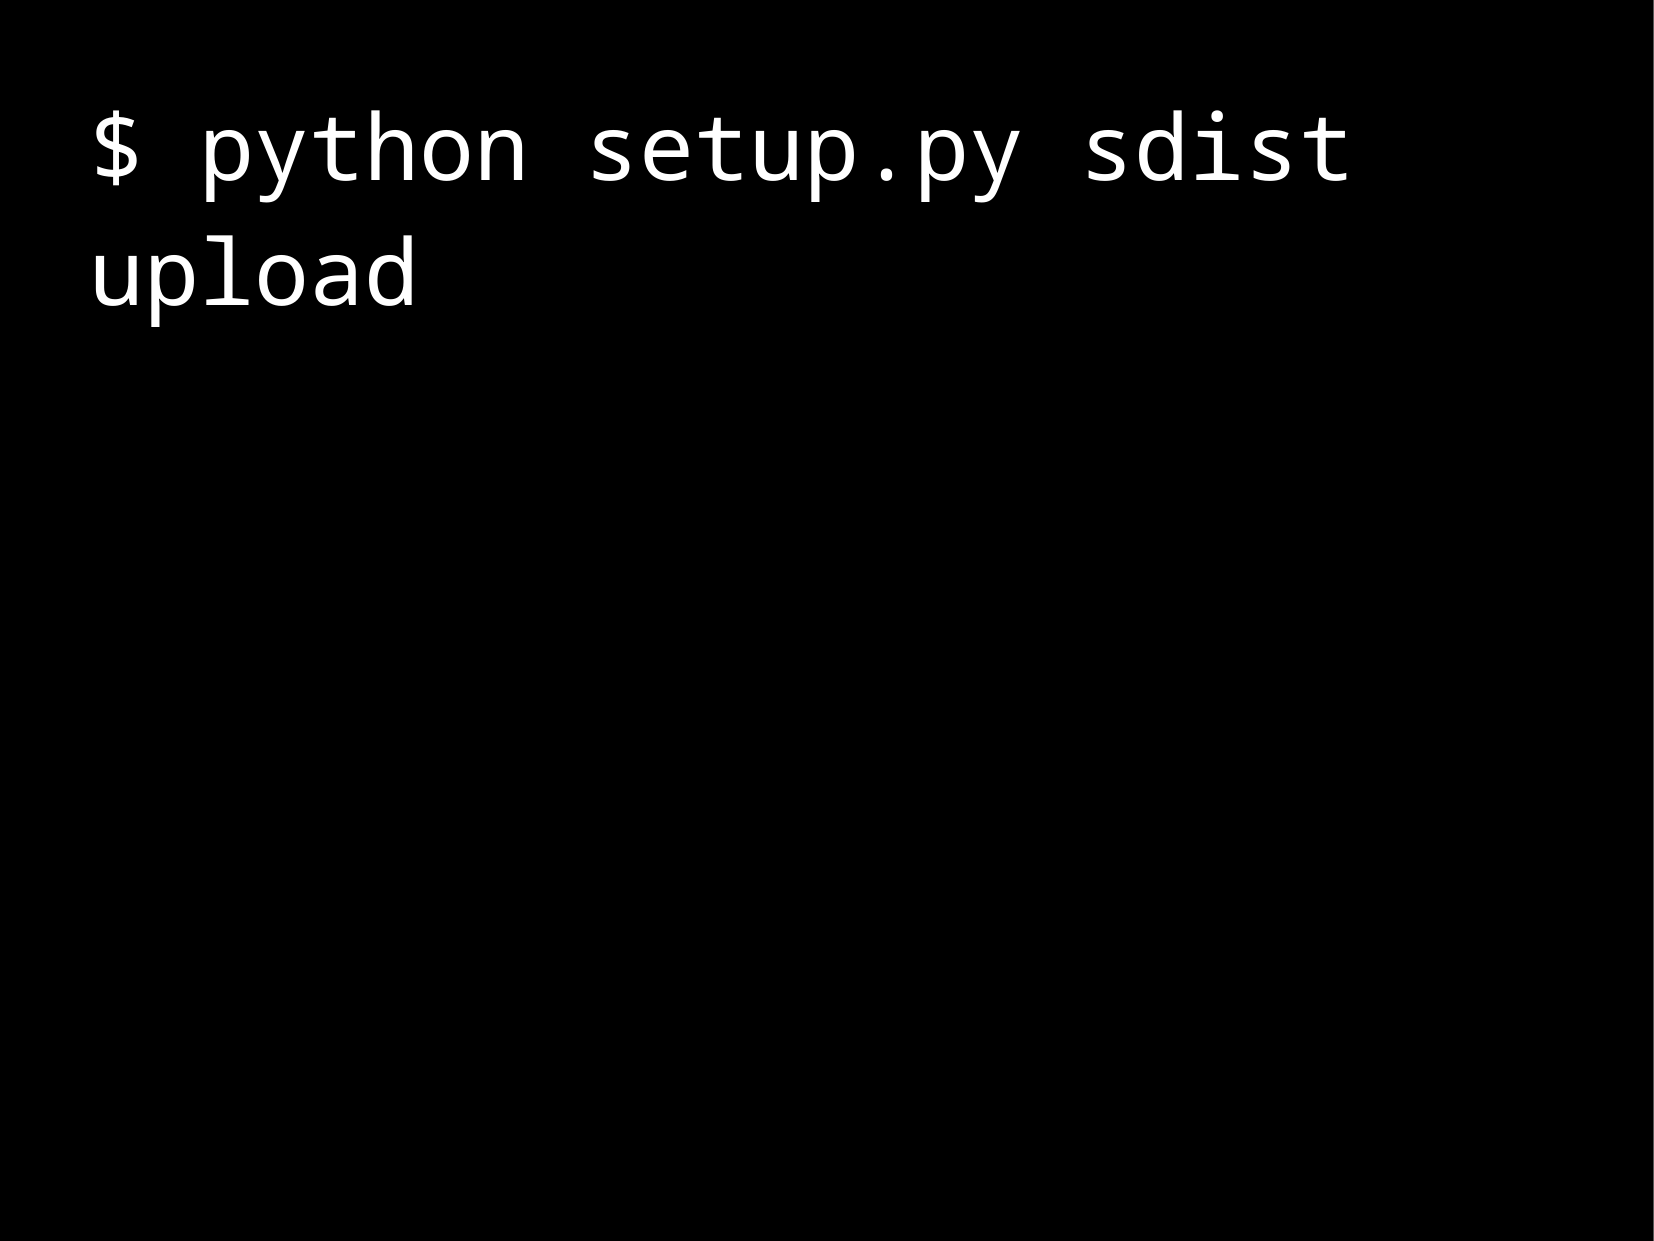

$ python setup.py sdist upload
python setup.py sdist upload
running sdist
running check
creating wikimarkup-1.0
creating dist
Creating tar archive
running upload